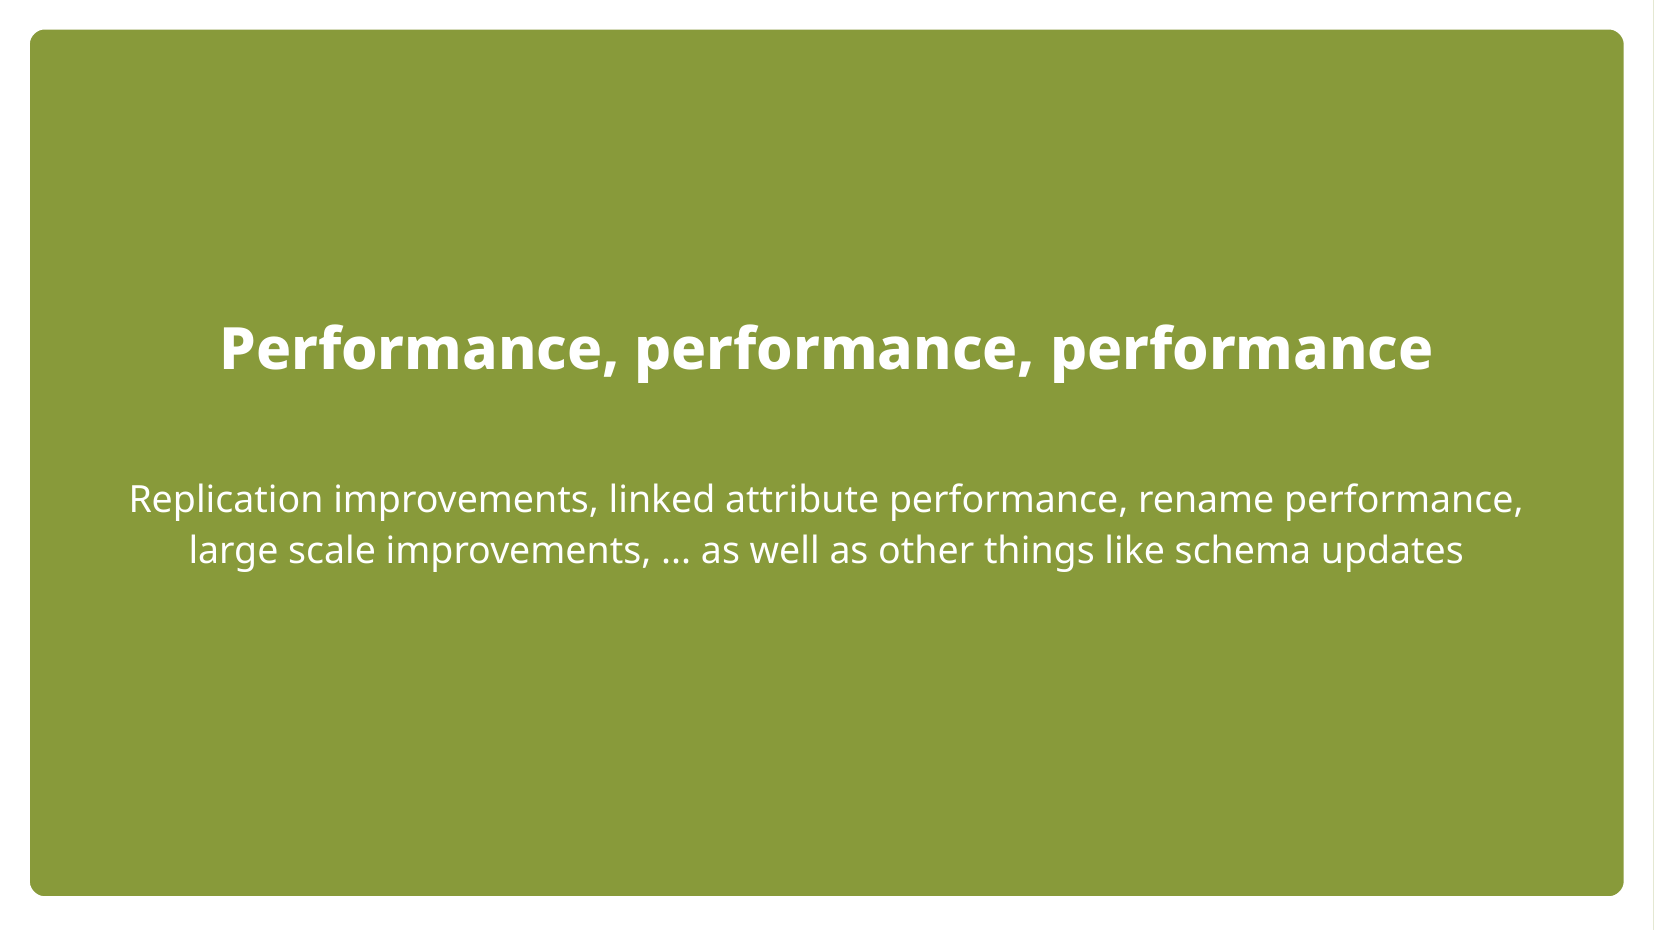

# Performance, performance, performance
Replication improvements, linked attribute performance, rename performance, large scale improvements, ... as well as other things like schema updates